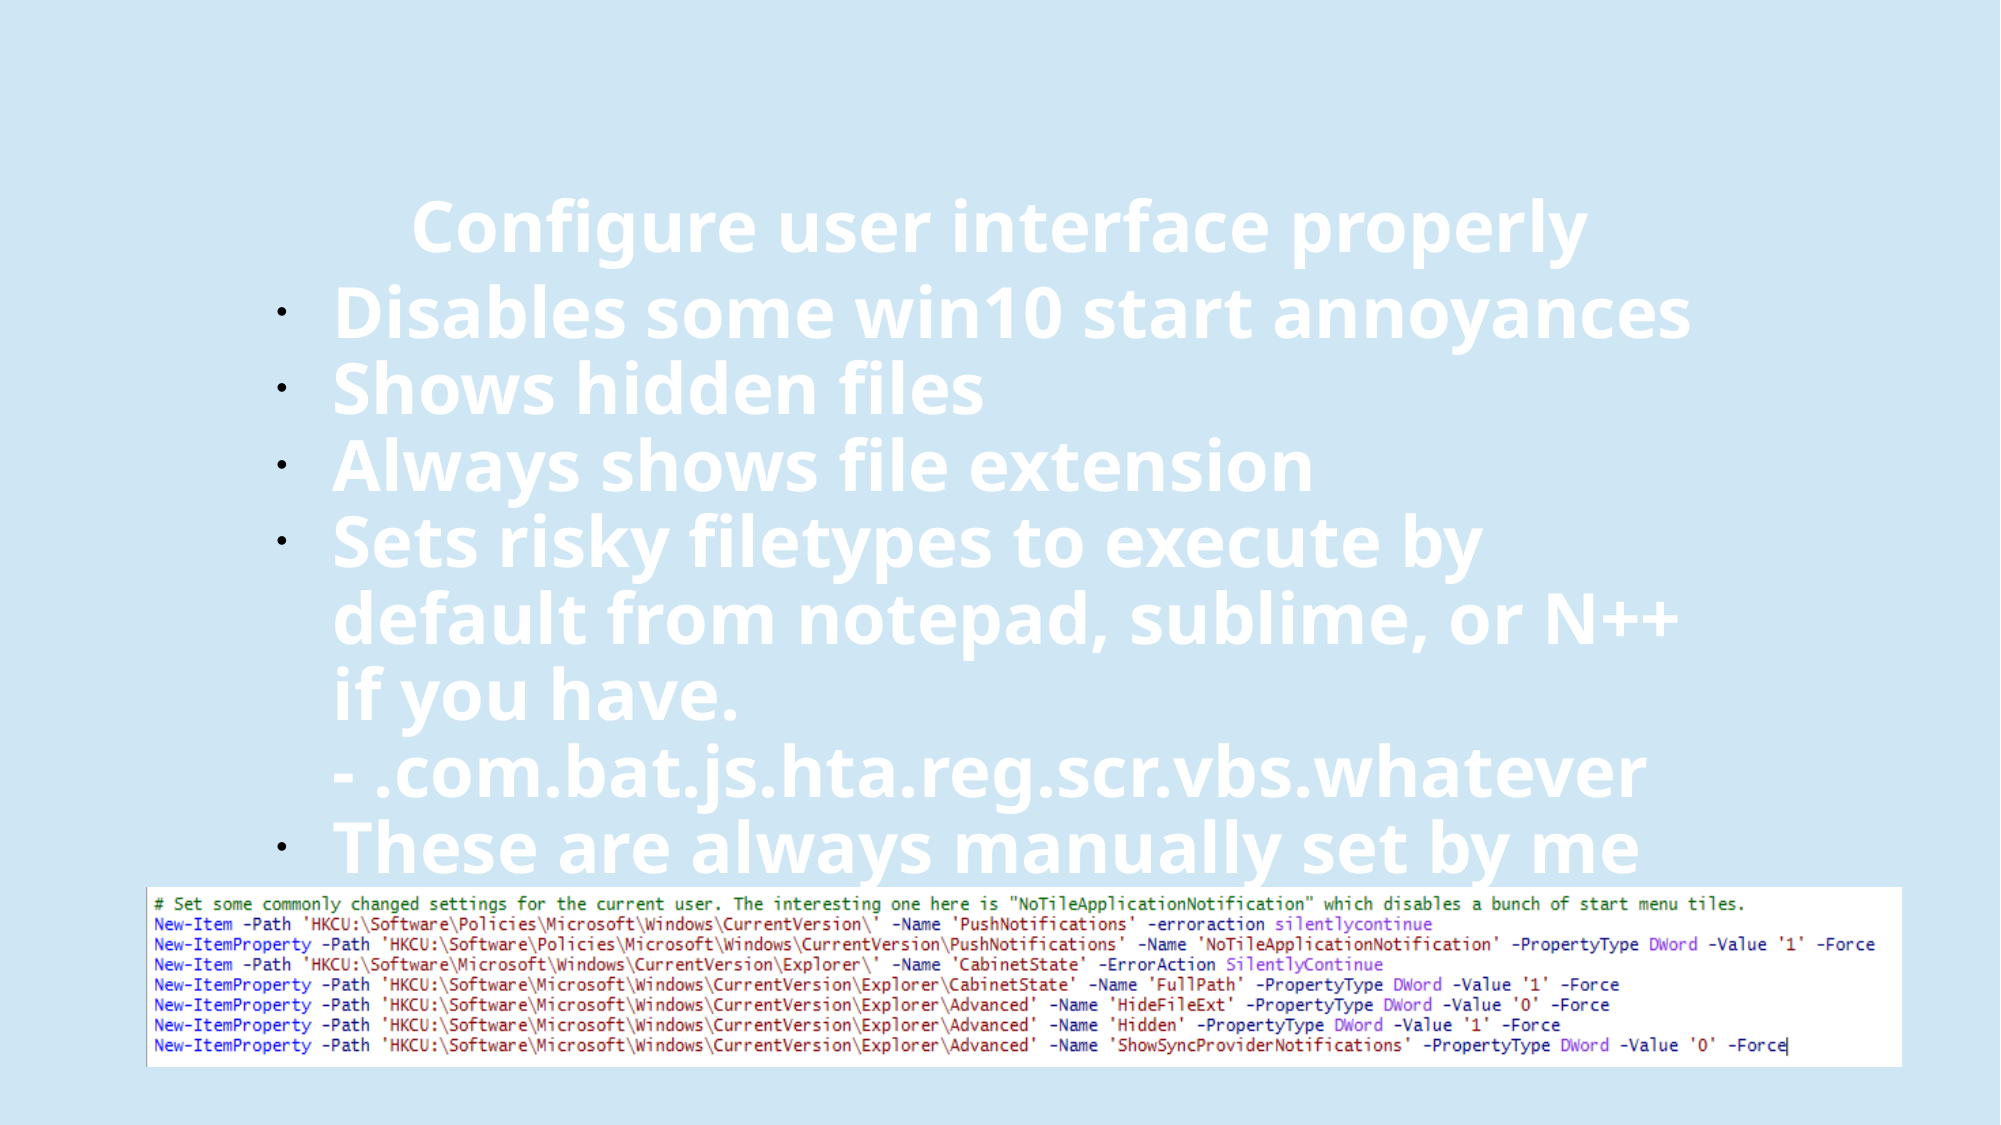

# Configure user interface properly
Disables some win10 start annoyances
Shows hidden files
Always shows file extension
Sets risky filetypes to execute by default from notepad, sublime, or N++ if you have. - .com.bat.js.hta.reg.scr.vbs.whatever
These are always manually set by me on any system I touch :’(